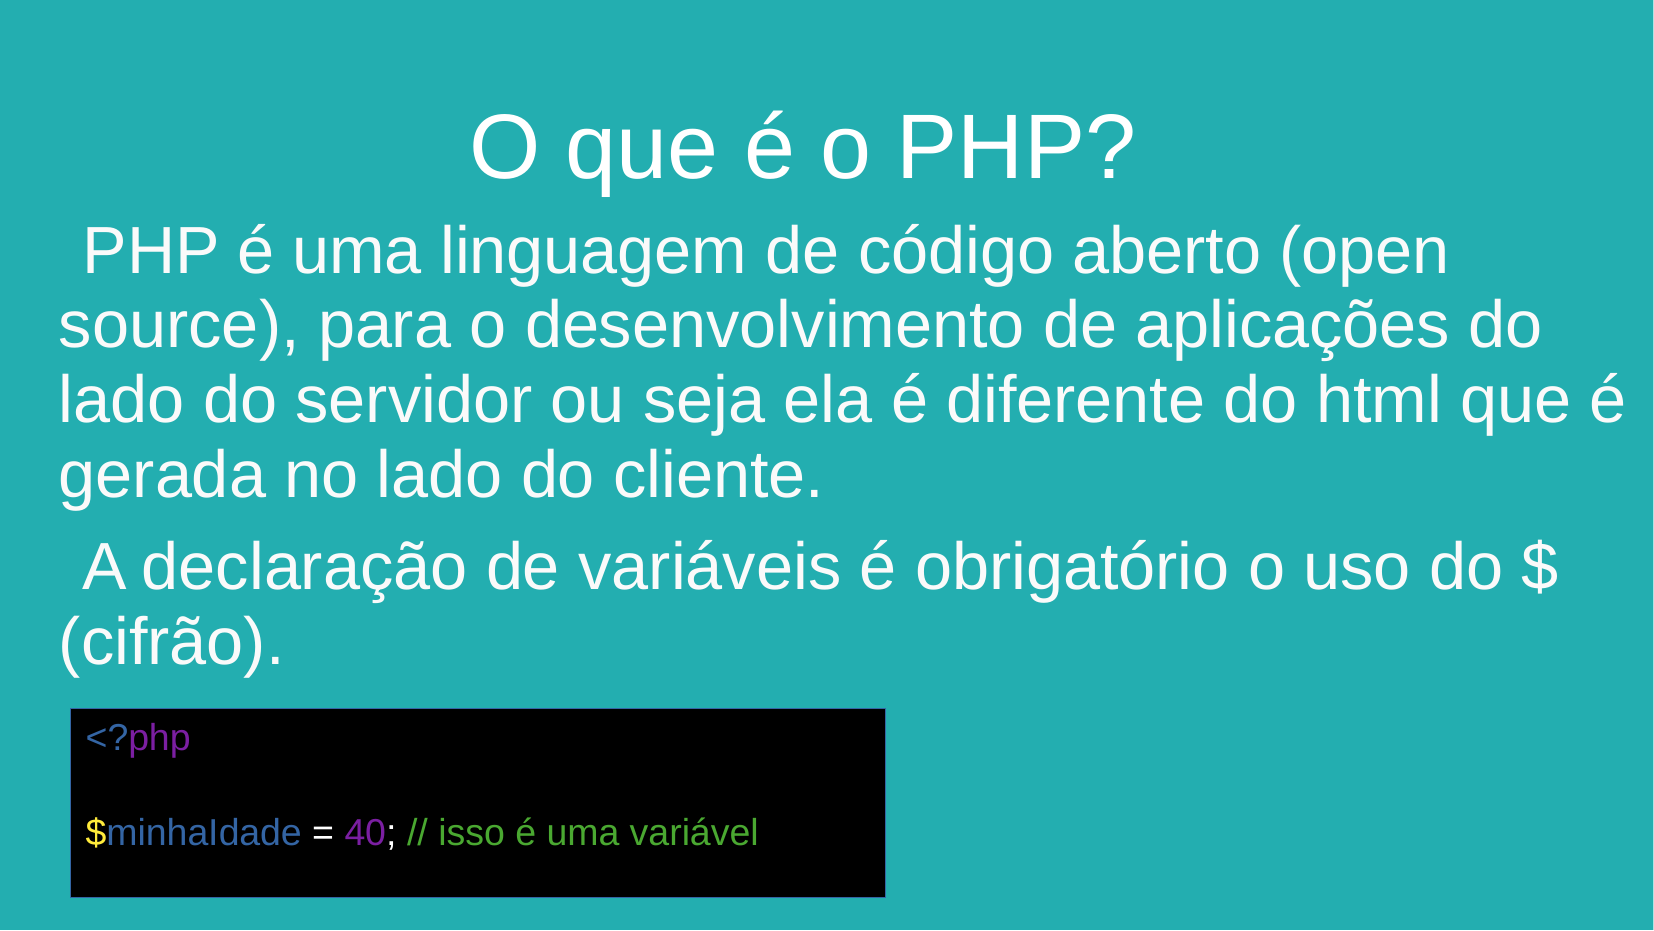

O que é o PHP?
# PHP é uma linguagem de código aberto (open source), para o desenvolvimento de aplicações do lado do servidor ou seja ela é diferente do html que é gerada no lado do cliente.
A declaração de variáveis é obrigatório o uso do $ (cifrão).
<?php
$minhaIdade = 40; // isso é uma variável